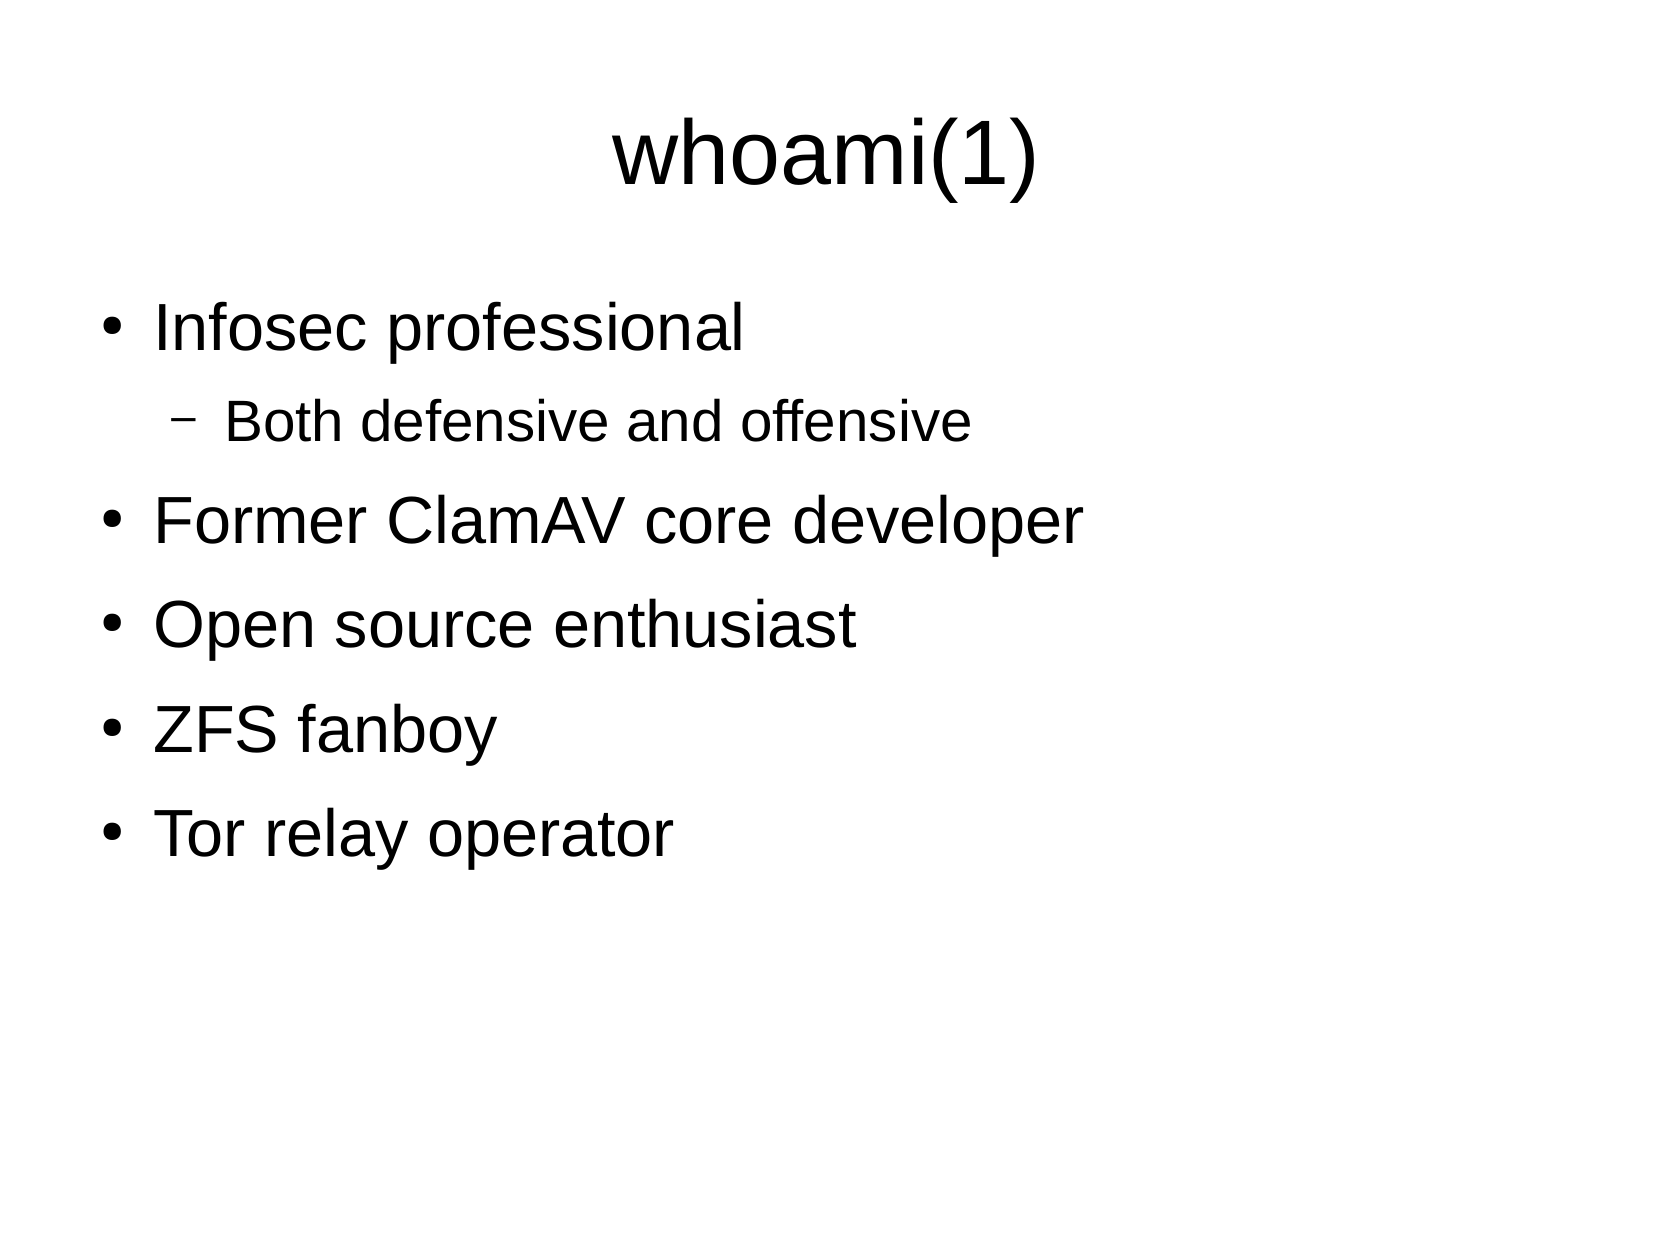

# whoami(1)
Infosec professional
Both defensive and offensive
Former ClamAV core developer
Open source enthusiast
ZFS fanboy
Tor relay operator